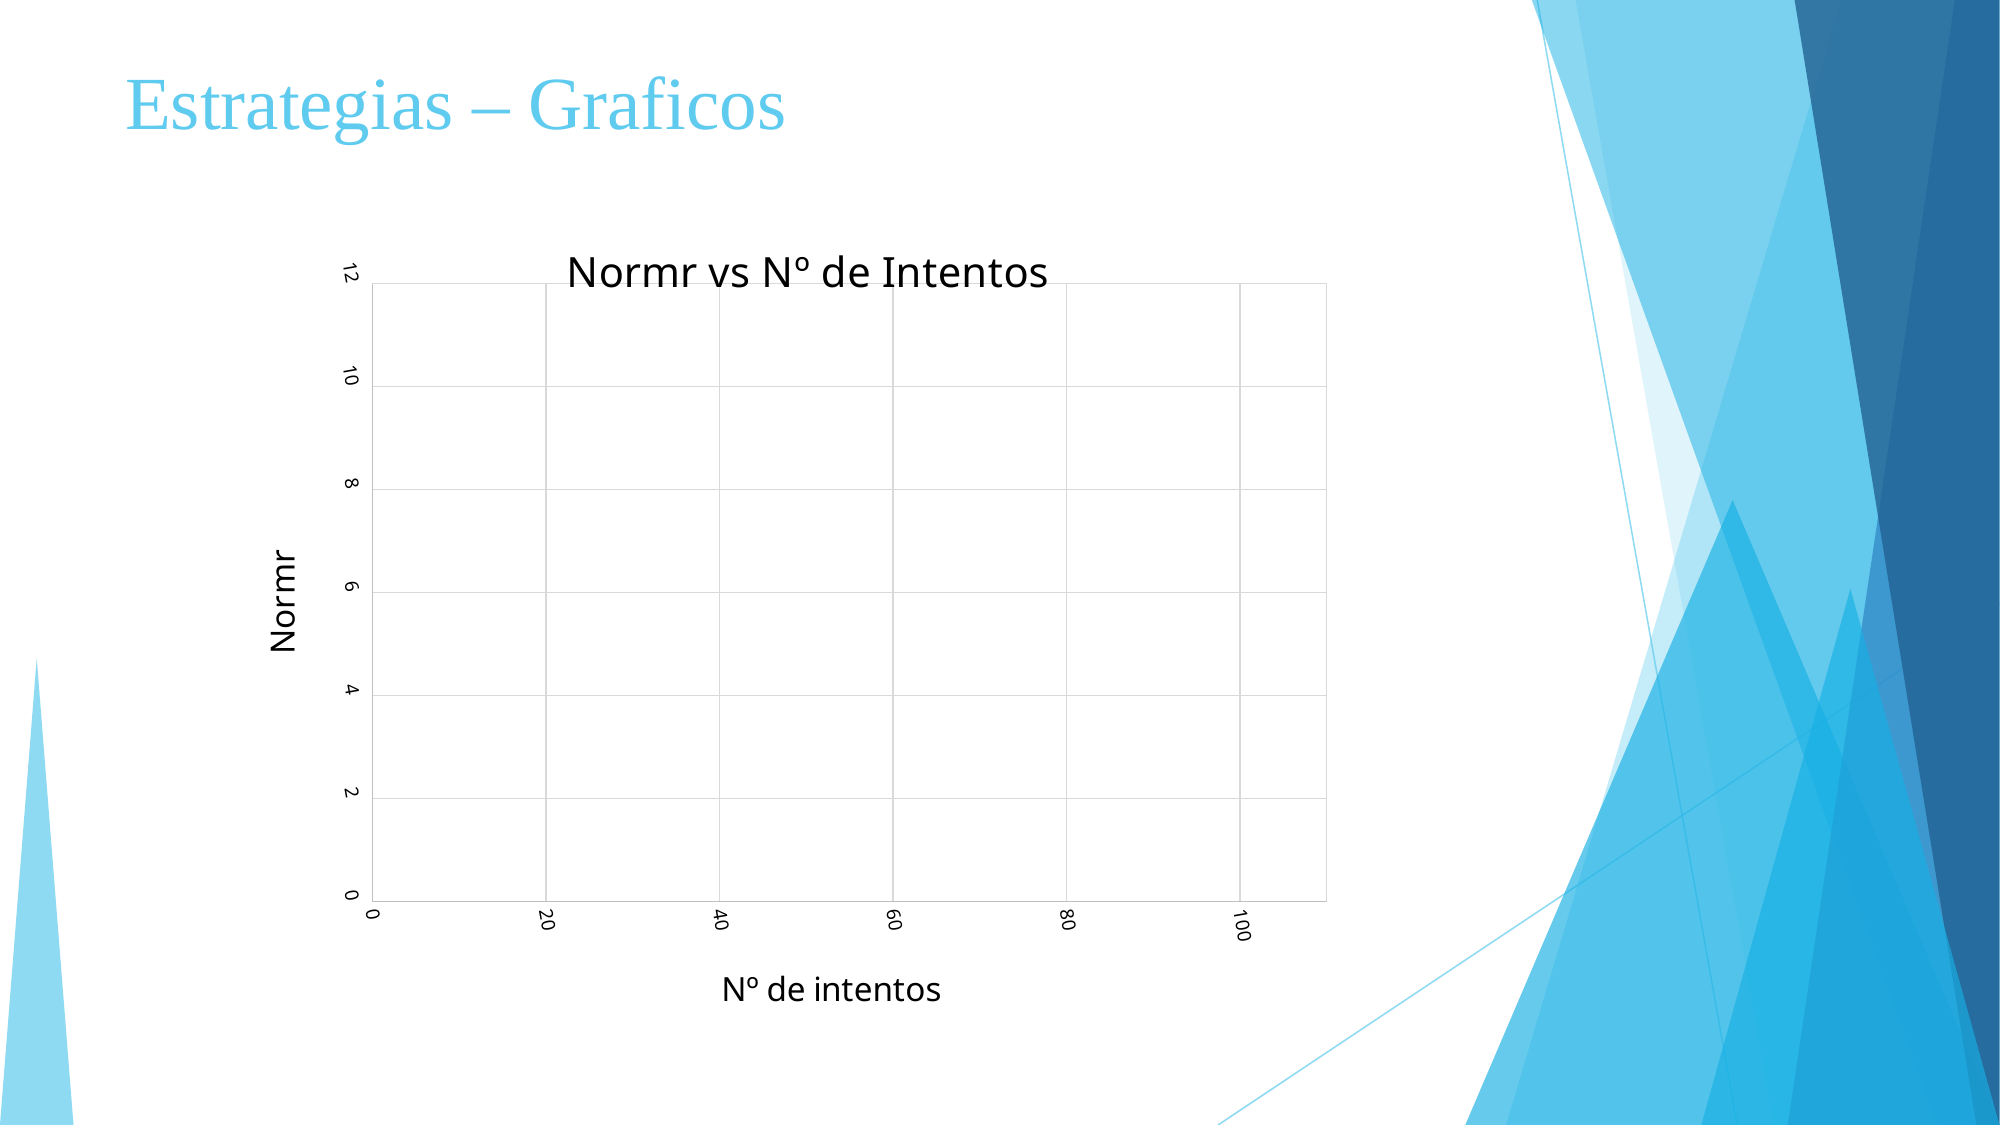

# Estrategias – Graficos
### Chart: Normr vs Nº de Intentos
| Category | | | | |
|---|---|---|---|---|